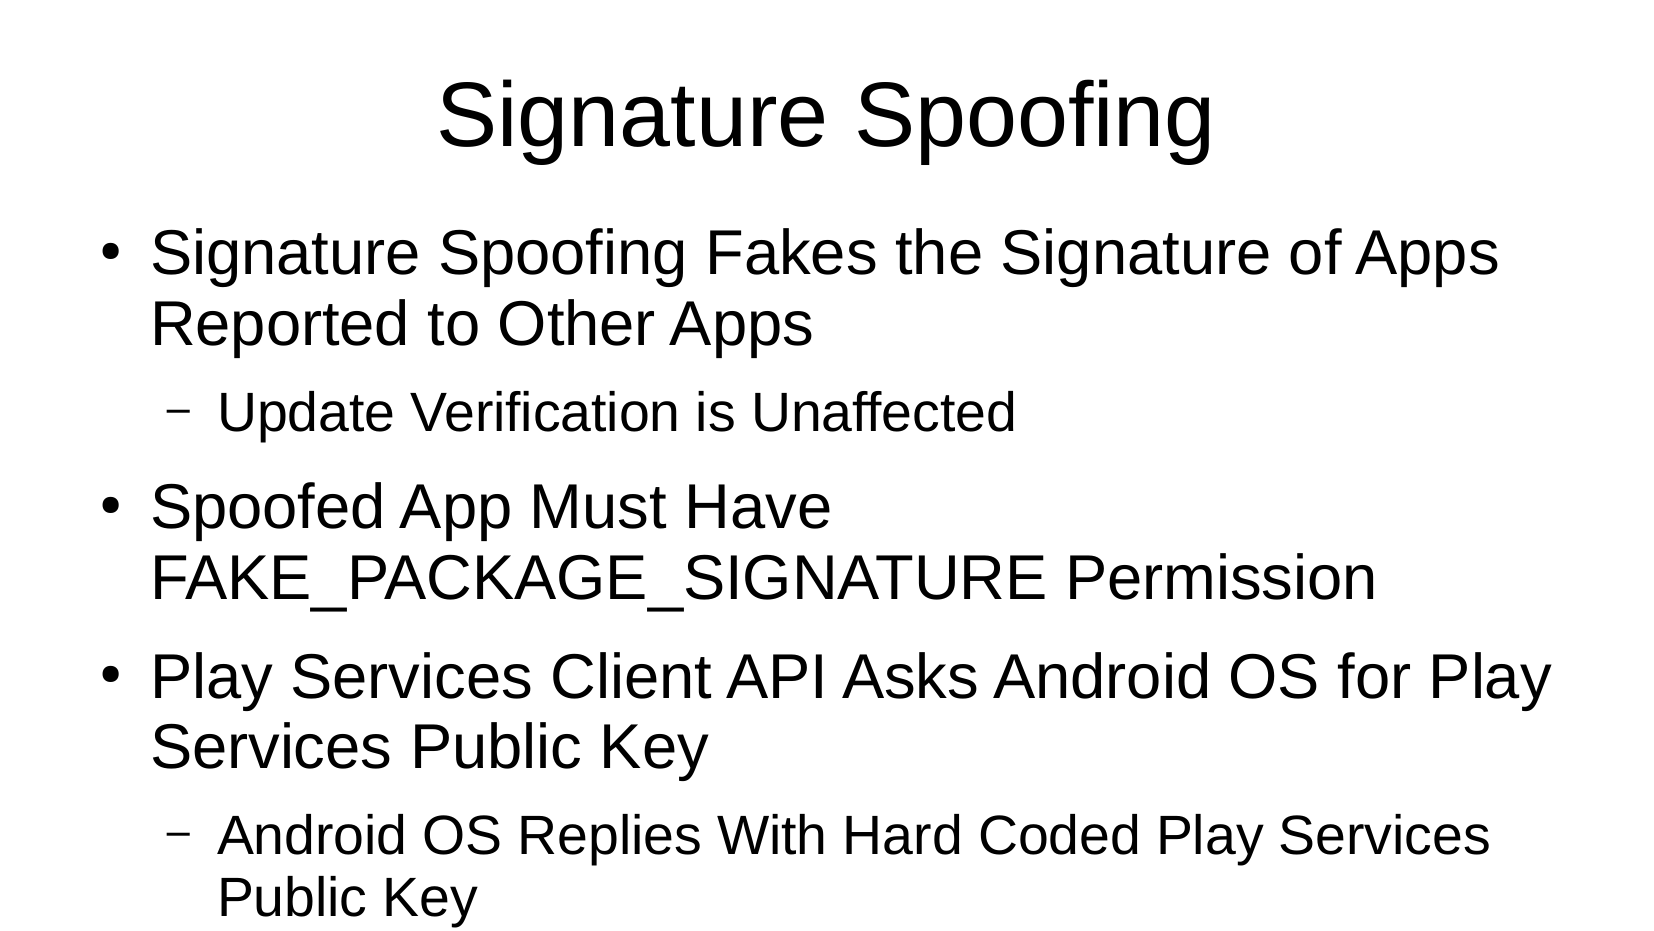

# Signature Spoofing
Signature Spoofing Fakes the Signature of Apps Reported to Other Apps
Update Verification is Unaffected
Spoofed App Must Have FAKE_PACKAGE_SIGNATURE Permission
Play Services Client API Asks Android OS for Play Services Public Key
Android OS Replies With Hard Coded Play Services Public Key